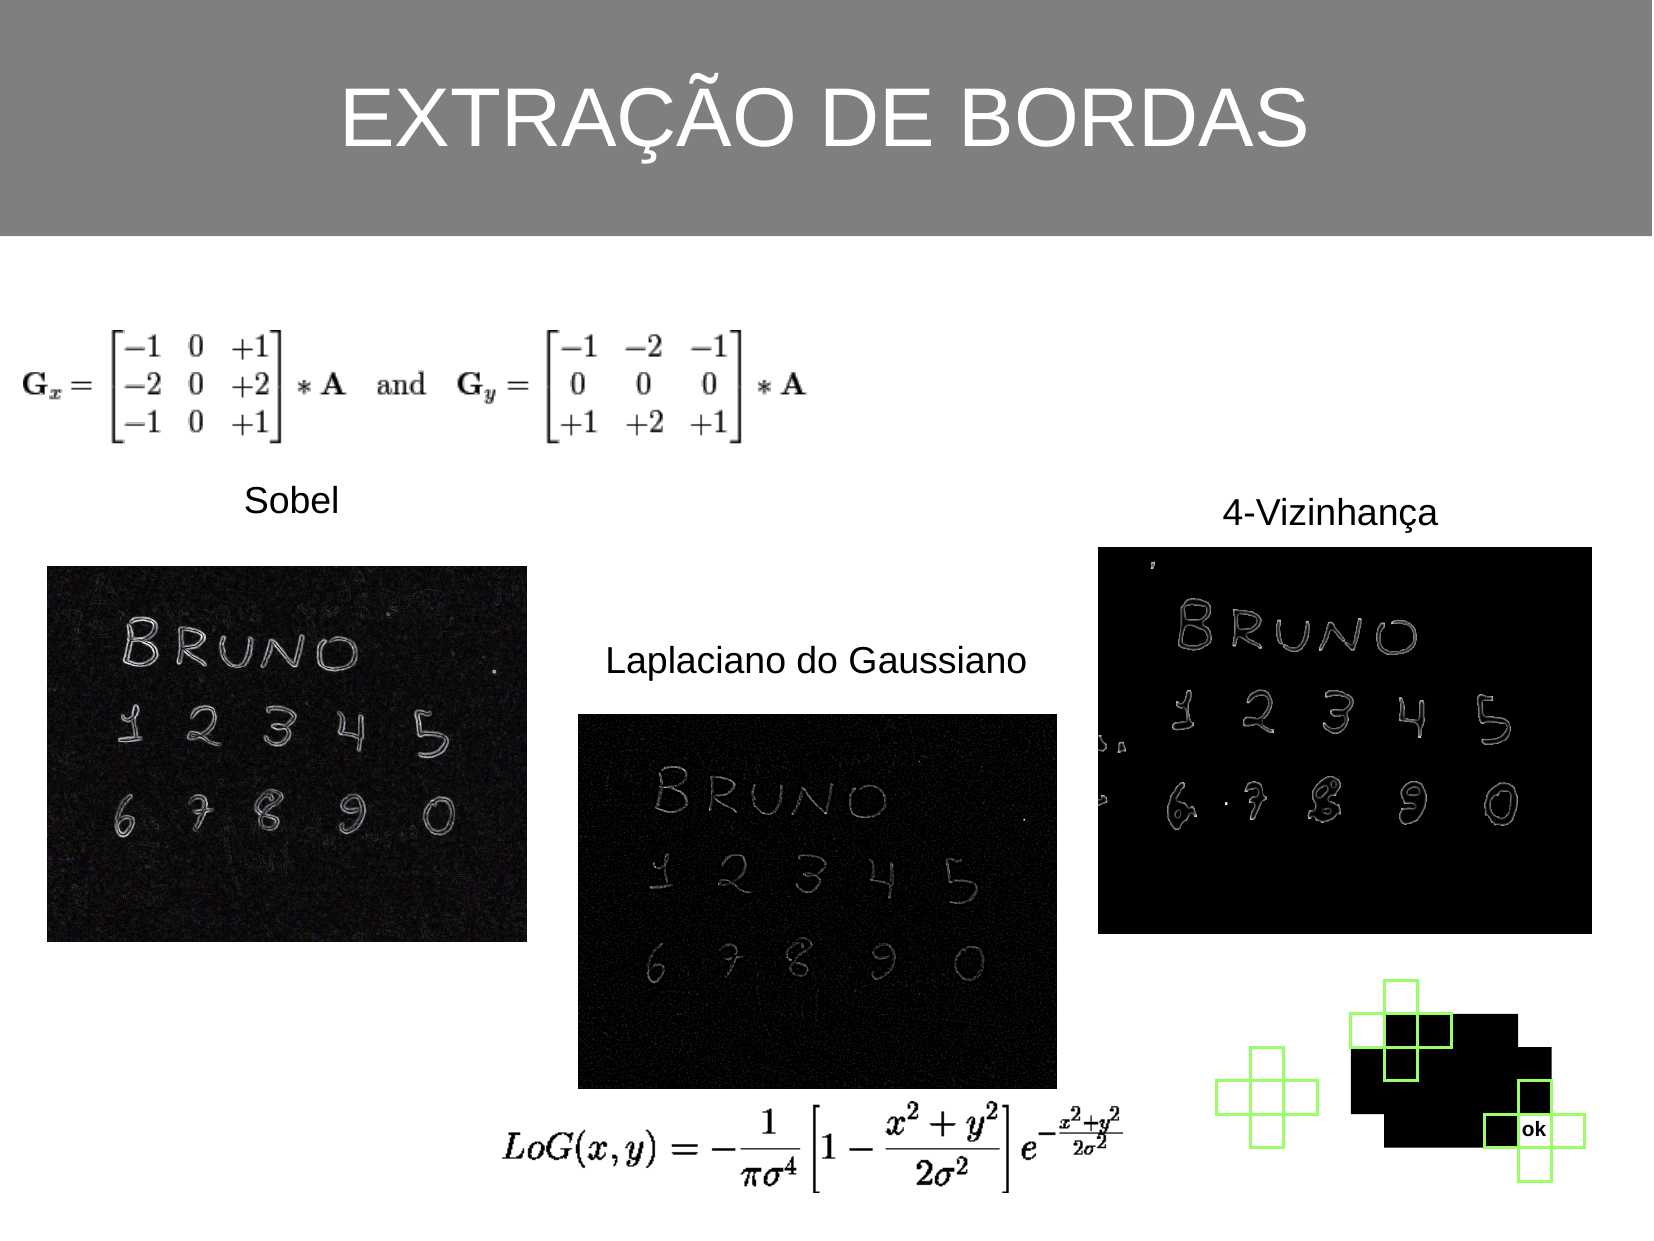

EXTRAÇÃO DE BORDAS
Sobel
4-Vizinhança
Laplaciano do Gaussiano
ok